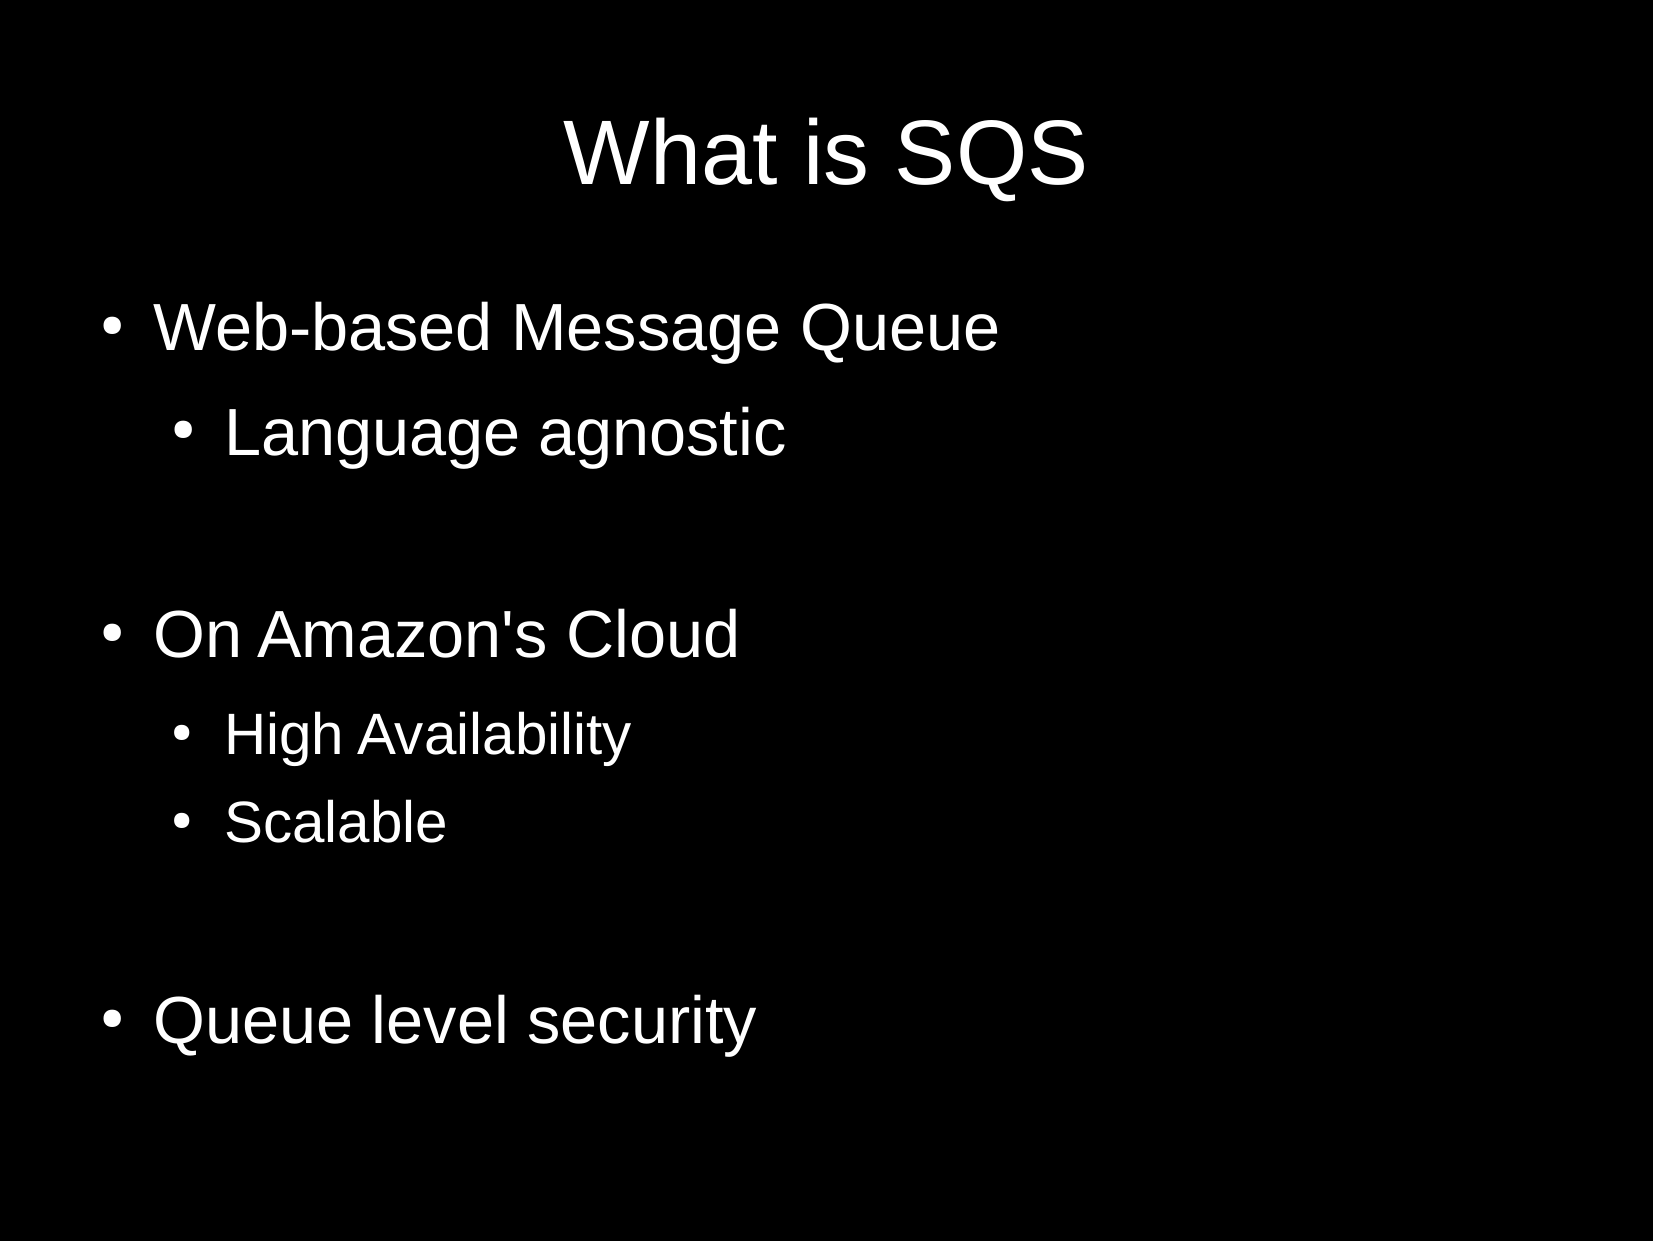

# What is SQS
Web-based Message Queue
Language agnostic
On Amazon's Cloud
High Availability
Scalable
Queue level security